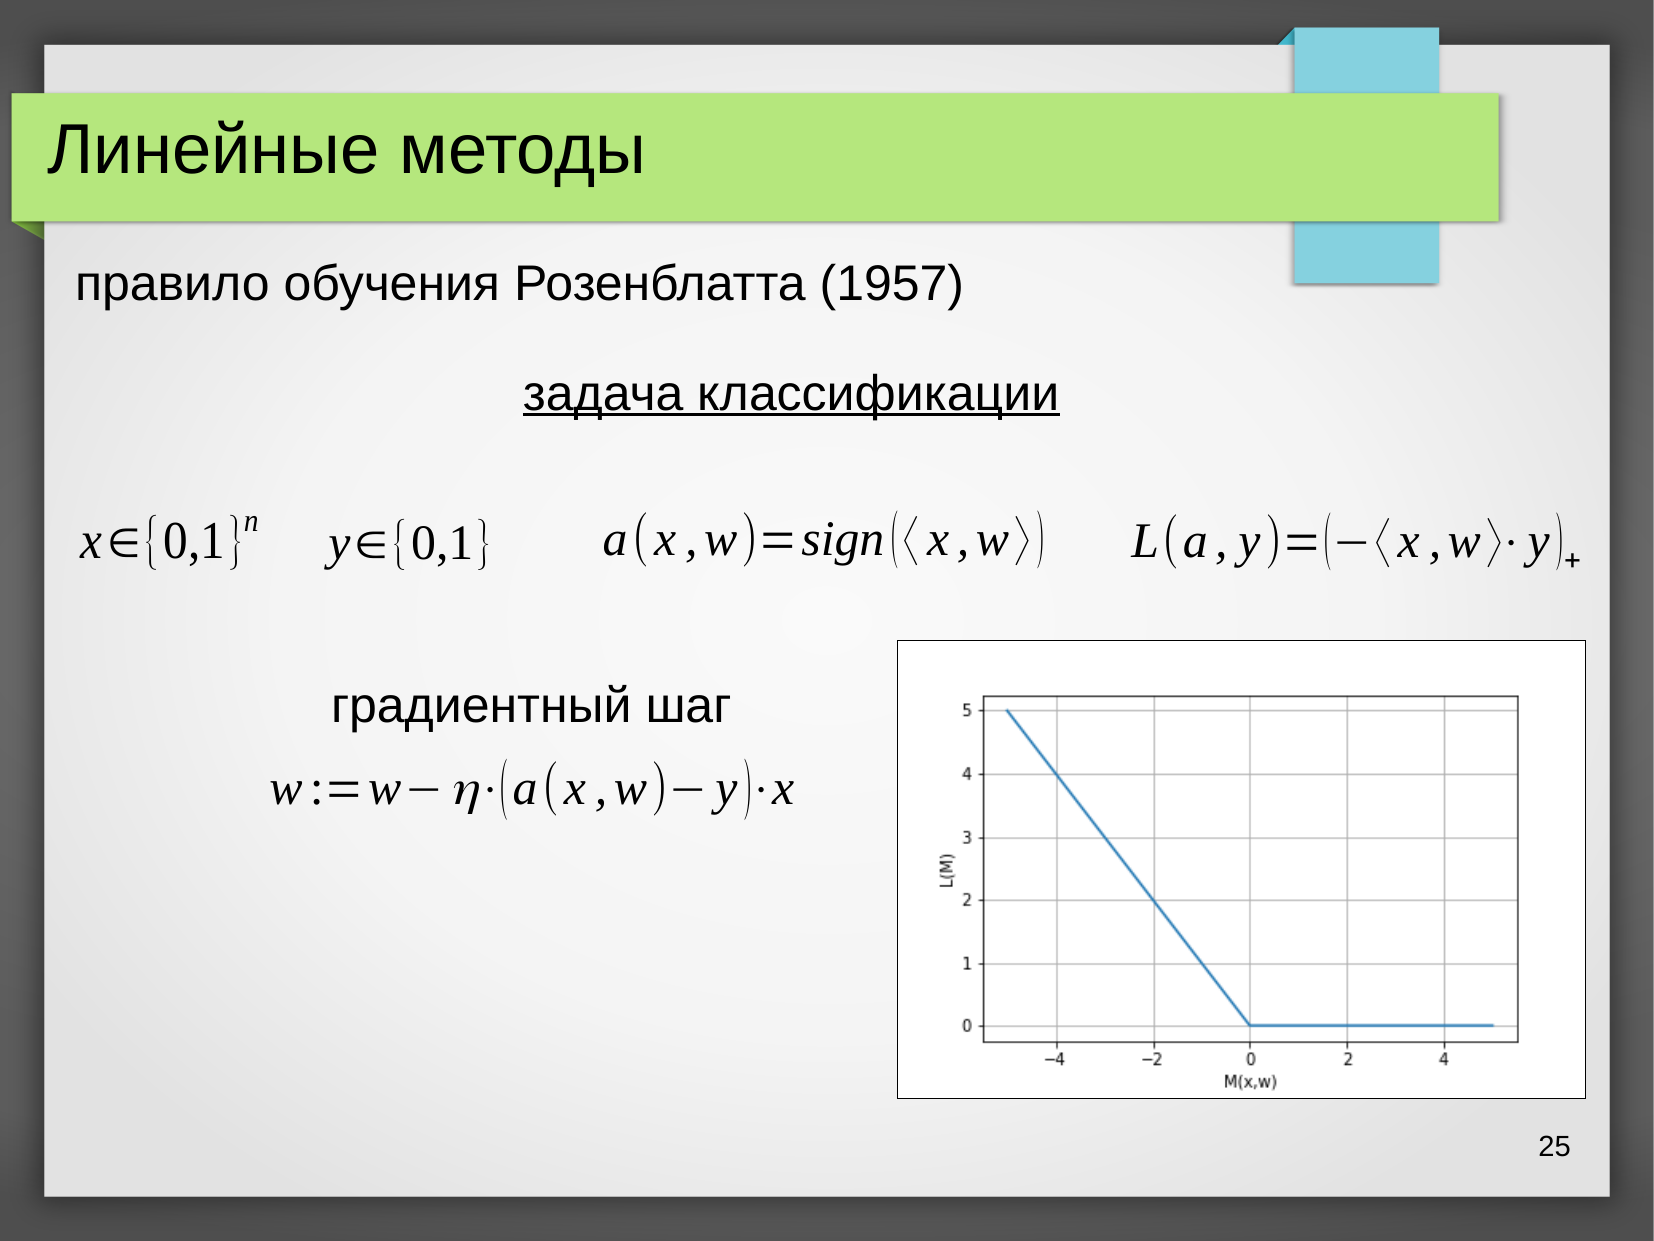

# Линейные методы
правило обучения Розенблатта (1957)
задача классификации
градиентный шаг
25